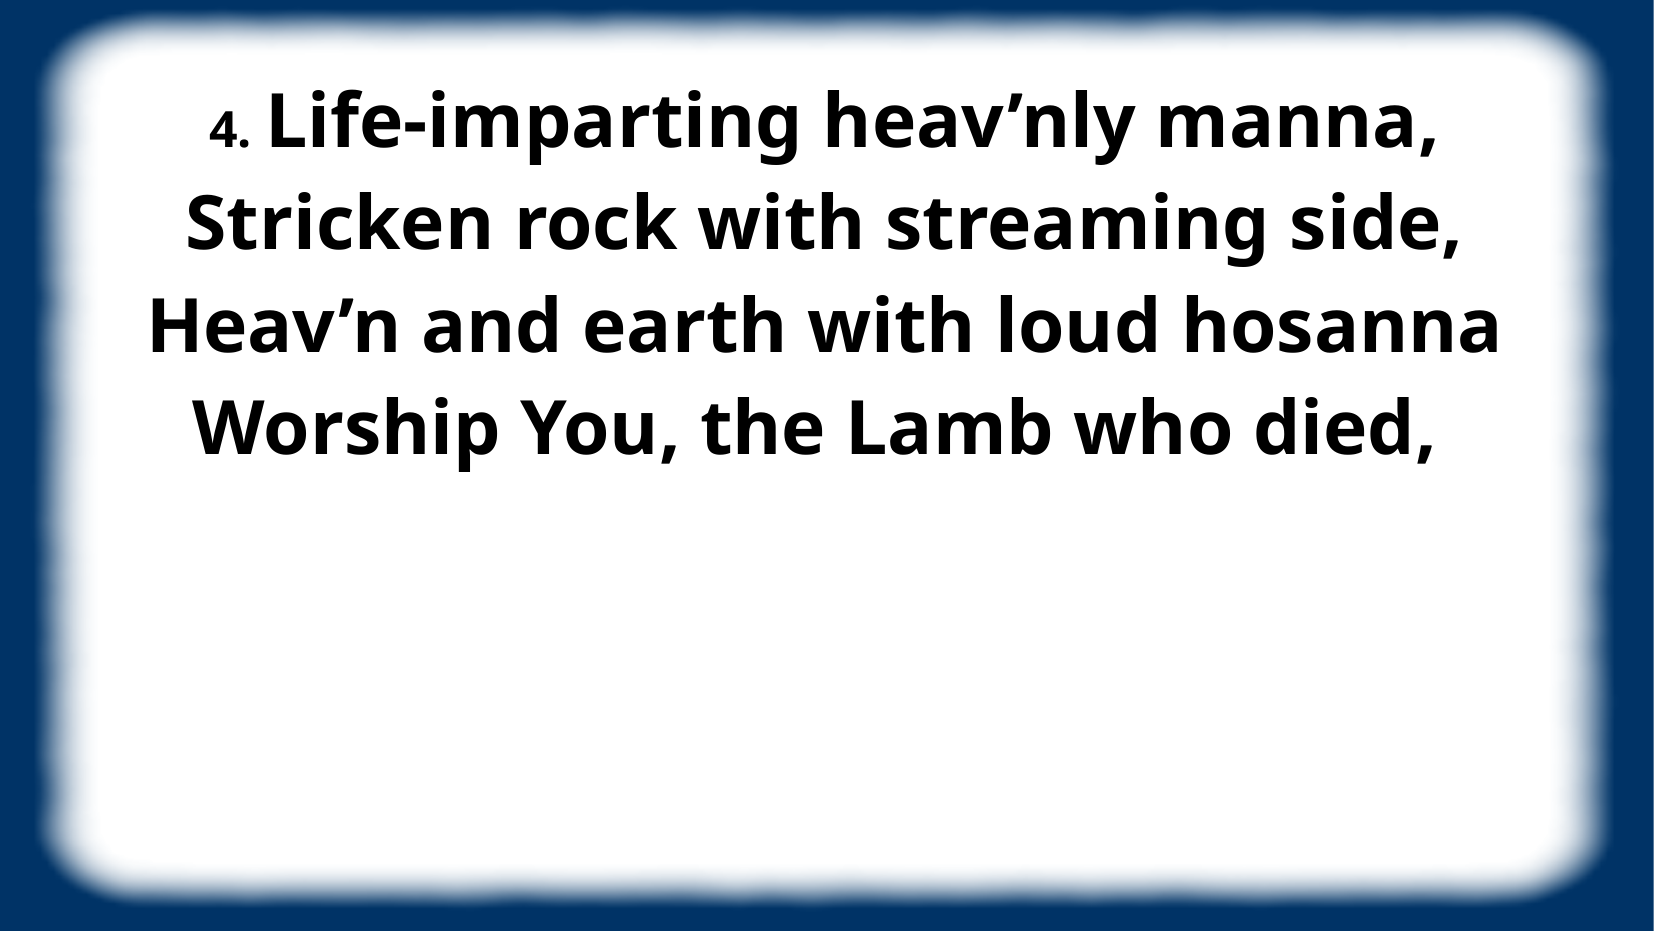

4. Life-imparting heav’nly manna,
Stricken rock with streaming side,
Heav’n and earth with loud hosanna
Worship You, the Lamb who died,